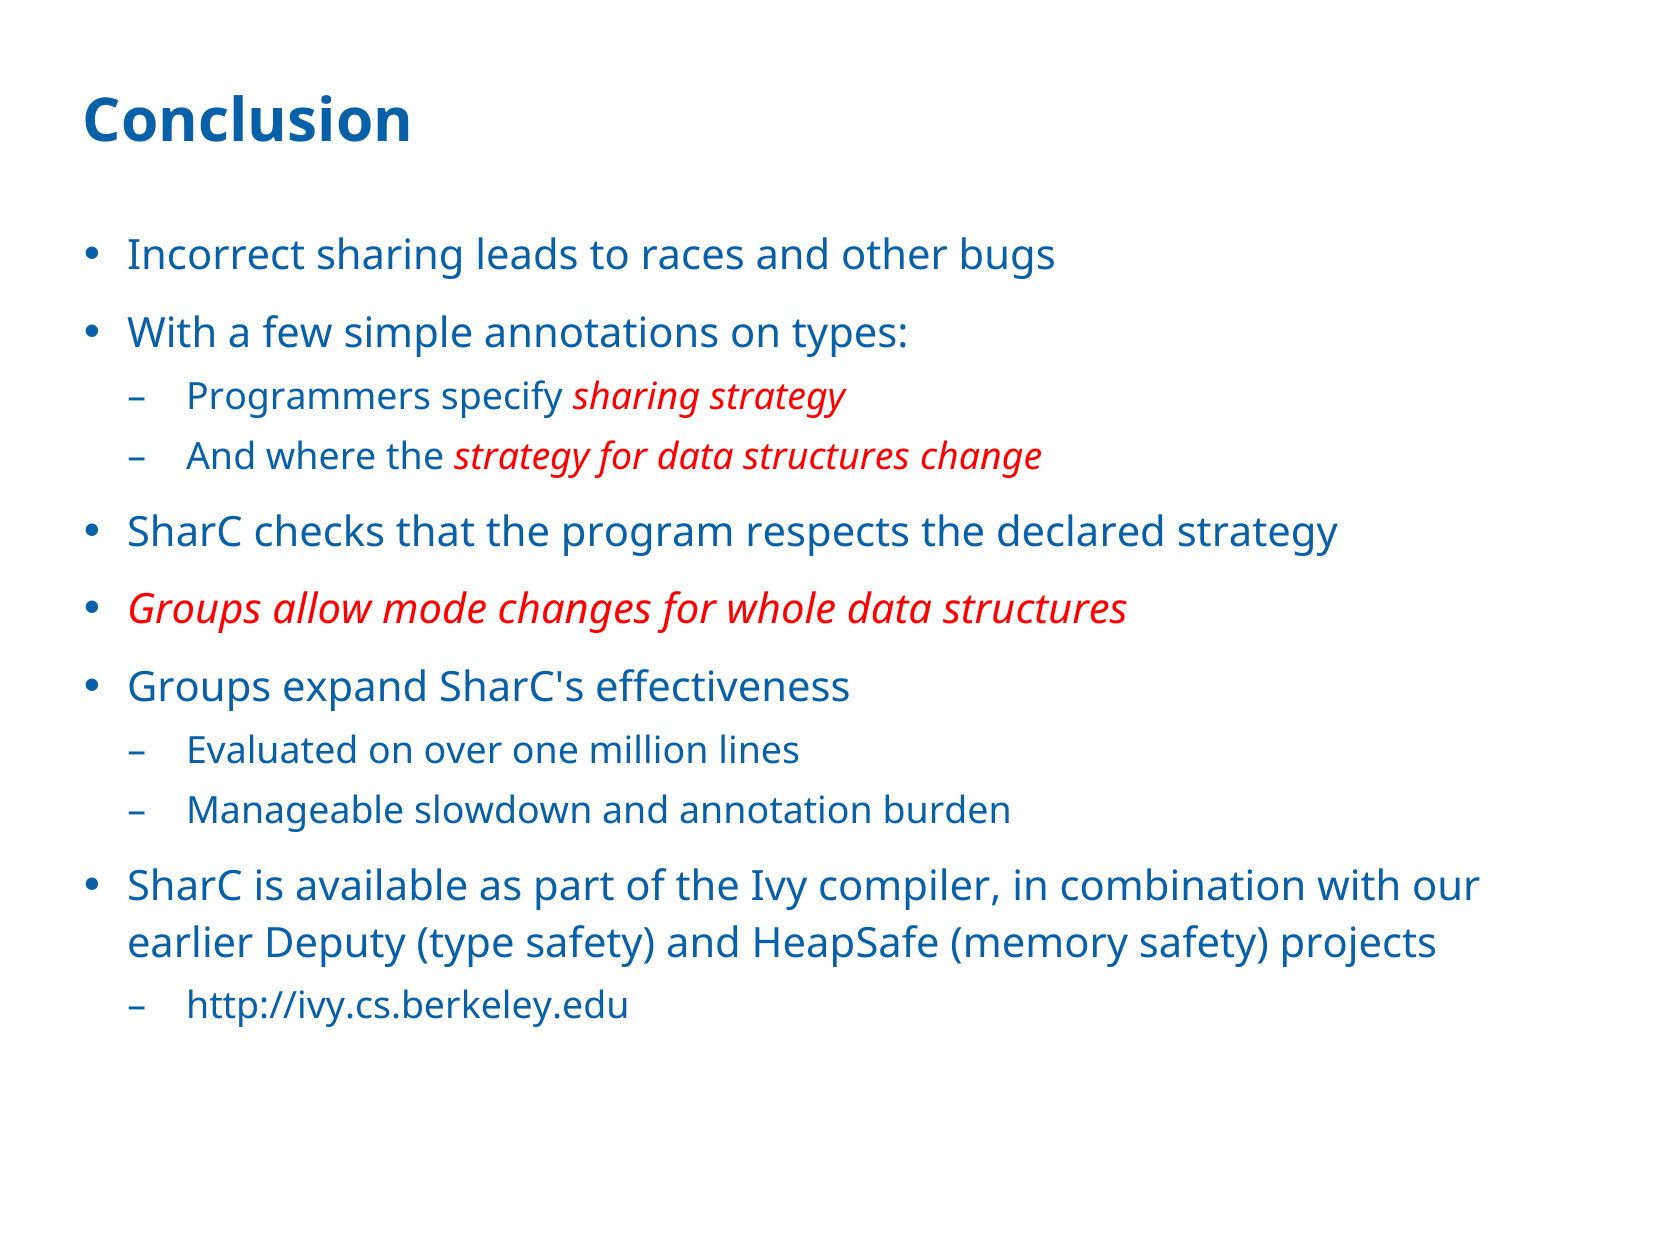

# Conclusion
Incorrect sharing leads to races and other bugs
With a few simple annotations on types:
Programmers specify sharing strategy
And where the strategy for data structures change
SharC checks that the program respects the declared strategy
Groups allow mode changes for whole data structures
Groups expand SharC's effectiveness
Evaluated on over one million lines
Manageable slowdown and annotation burden
SharC is available as part of the Ivy compiler, in combination with our earlier Deputy (type safety) and HeapSafe (memory safety) projects
http://ivy.cs.berkeley.edu